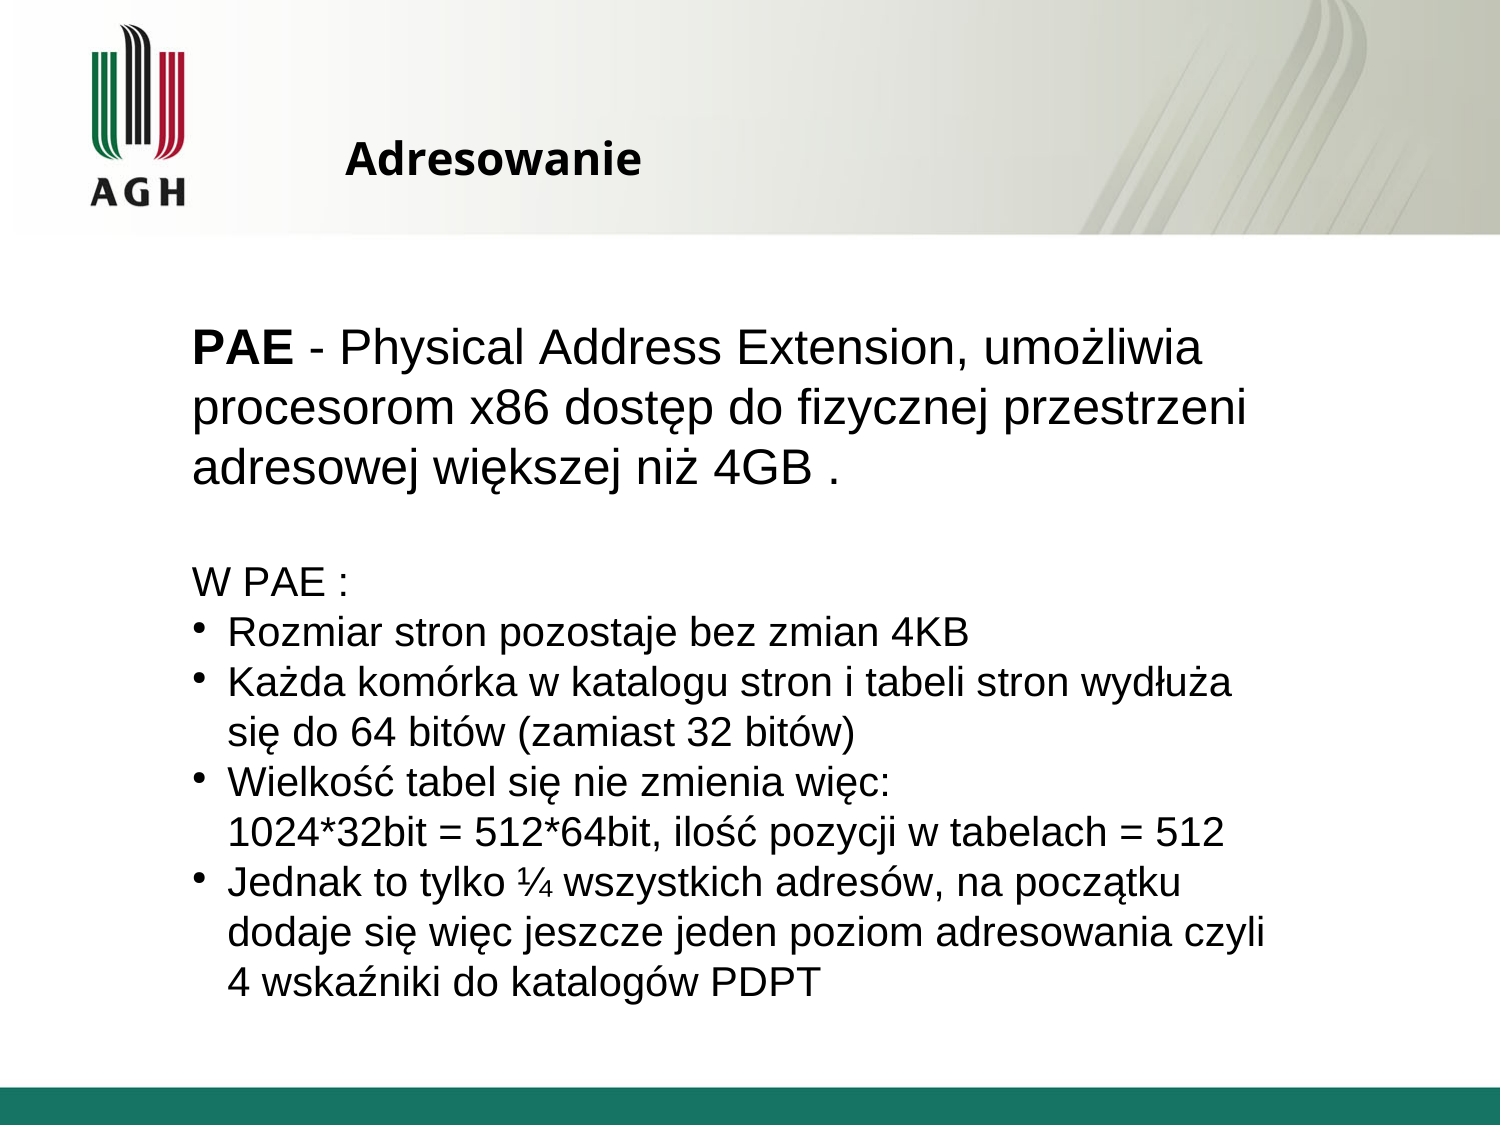

# Adresowanie
PAE - Physical Address Extension, umożliwia procesorom x86 dostęp do fizycznej przestrzeni adresowej większej niż 4GB .
W PAE :
Rozmiar stron pozostaje bez zmian 4KB
Każda komórka w katalogu stron i tabeli stron wydłuża się do 64 bitów (zamiast 32 bitów)
Wielkość tabel się nie zmienia więc:
1024*32bit = 512*64bit, ilość pozycji w tabelach = 512
Jednak to tylko ¼ wszystkich adresów, na początku dodaje się więc jeszcze jeden poziom adresowania czyli 4 wskaźniki do katalogów PDPT